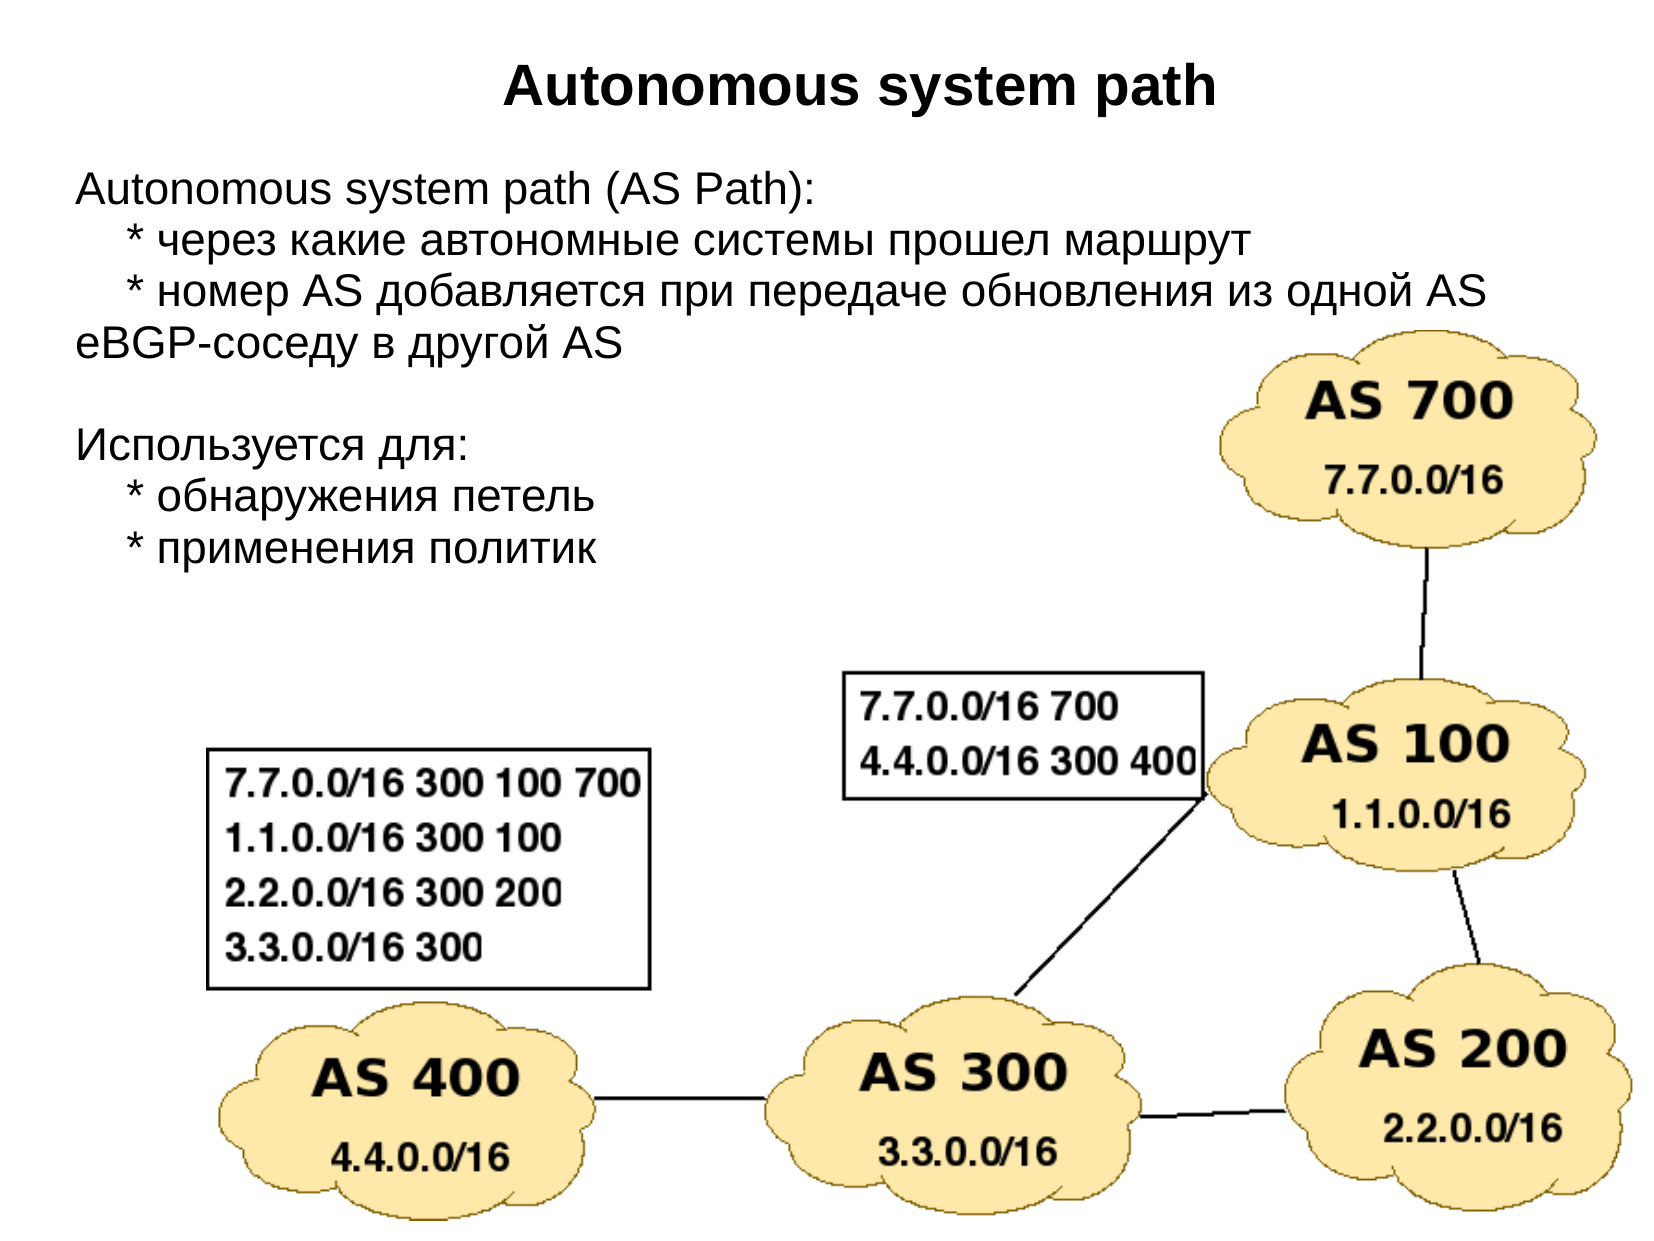

Autonomous system path
# Autonomous system path (AS Path):
 * через какие автономные системы прошел маршрут
 * номер AS добавляется при передаче обновления из одной AS eBGP-соседу в другой AS
Используется для:
 * обнаружения петель
 * применения политик